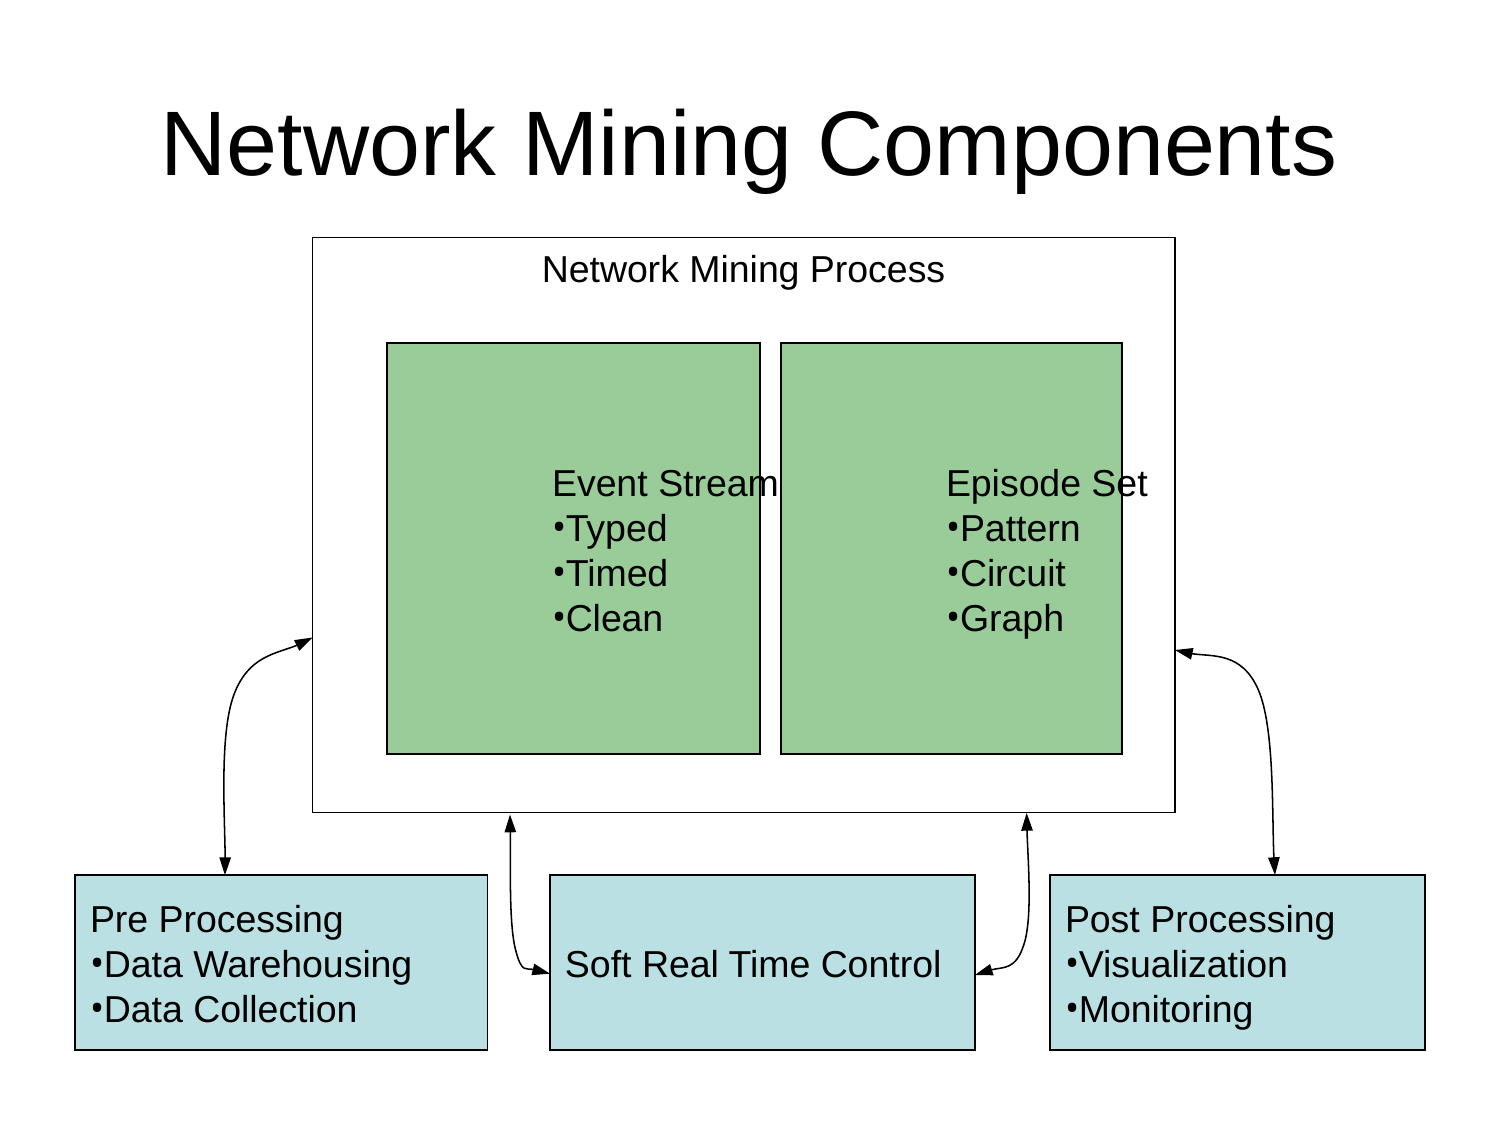

# Network Mining Components
Network Mining Process
Event Stream
Typed
Timed
Clean
Episode Set
Pattern
Circuit
Graph
Pre Processing
Data Warehousing
Data Collection
Soft Real Time Control
Post Processing
Visualization
Monitoring